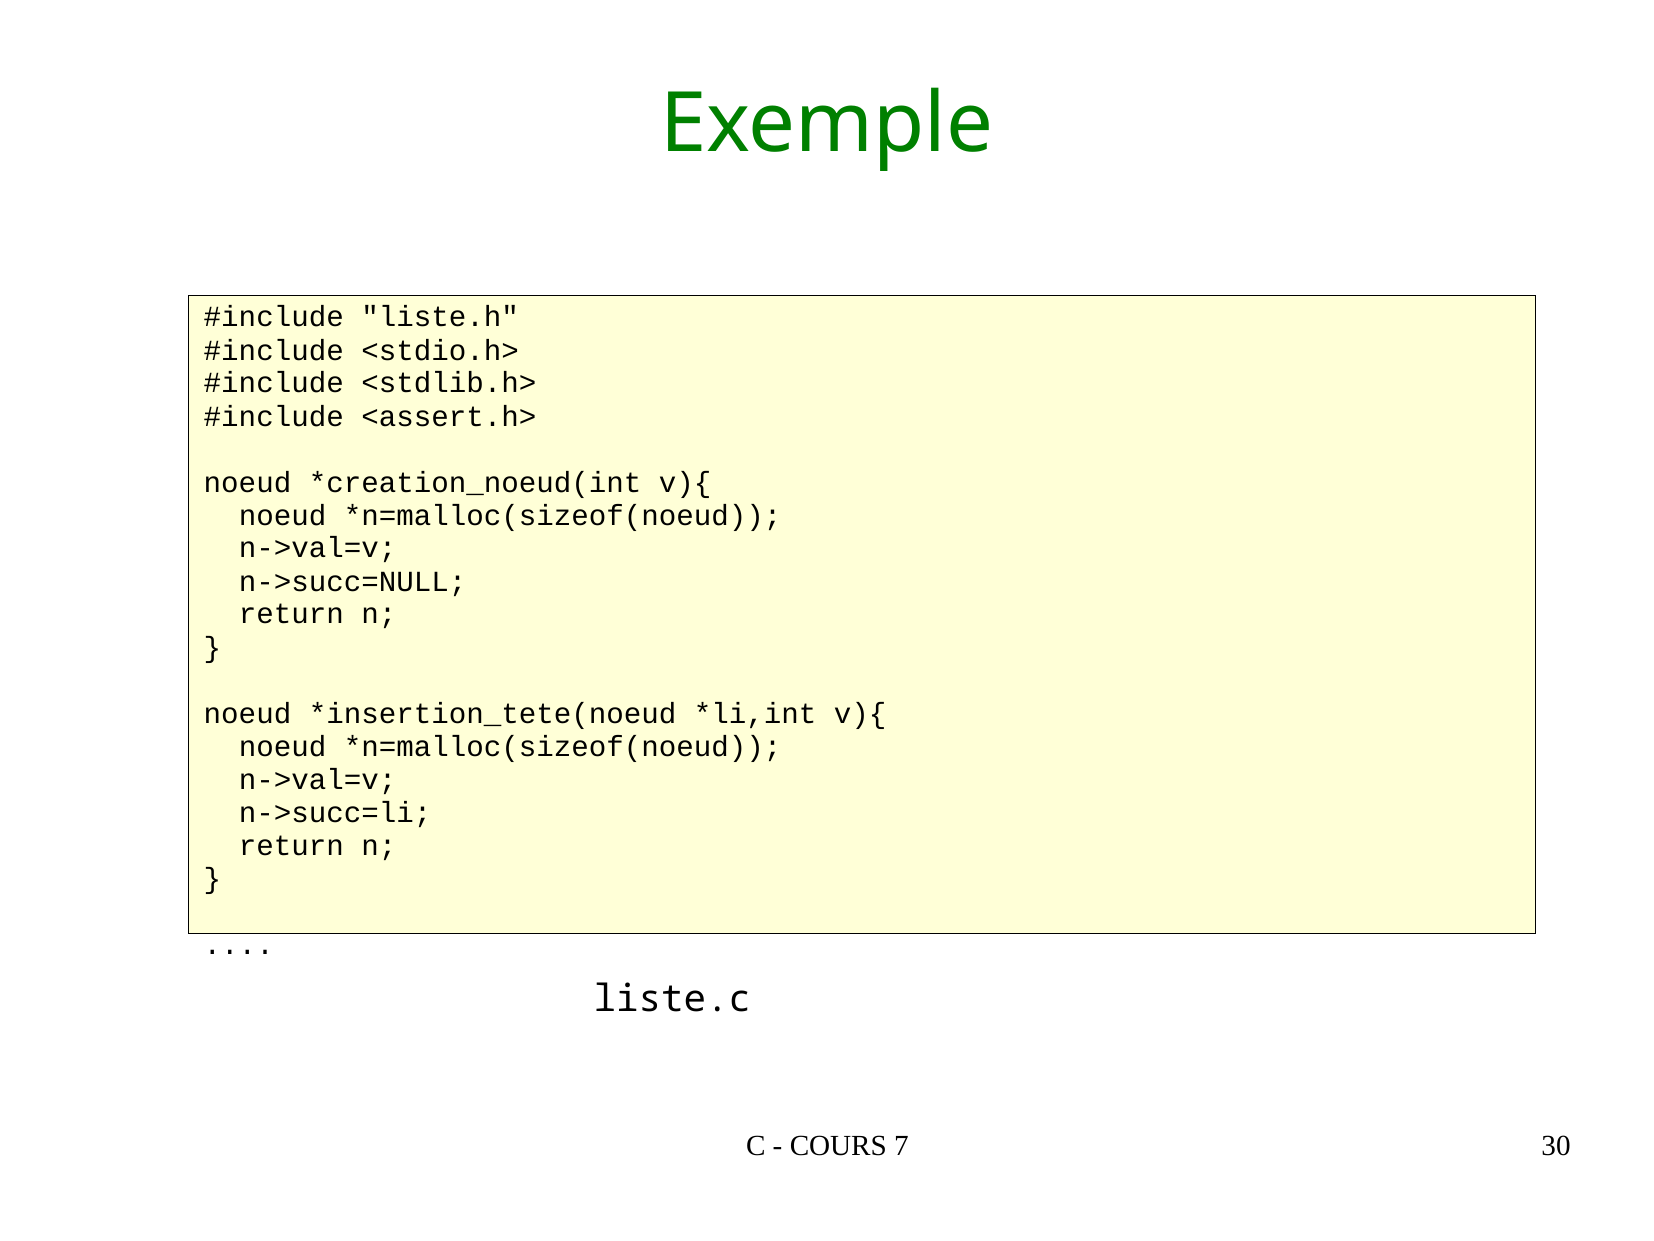

# Exemple
#include "liste.h"
#include <stdio.h>
#include <stdlib.h>
#include <assert.h>
noeud *creation_noeud(int v){
 noeud *n=malloc(sizeof(noeud));
 n->val=v;
 n->succ=NULL;
 return n;
}
noeud *insertion_tete(noeud *li,int v){
 noeud *n=malloc(sizeof(noeud));
 n->val=v;
 n->succ=li;
 return n;
}
....
liste.c
C - COURS 7
30